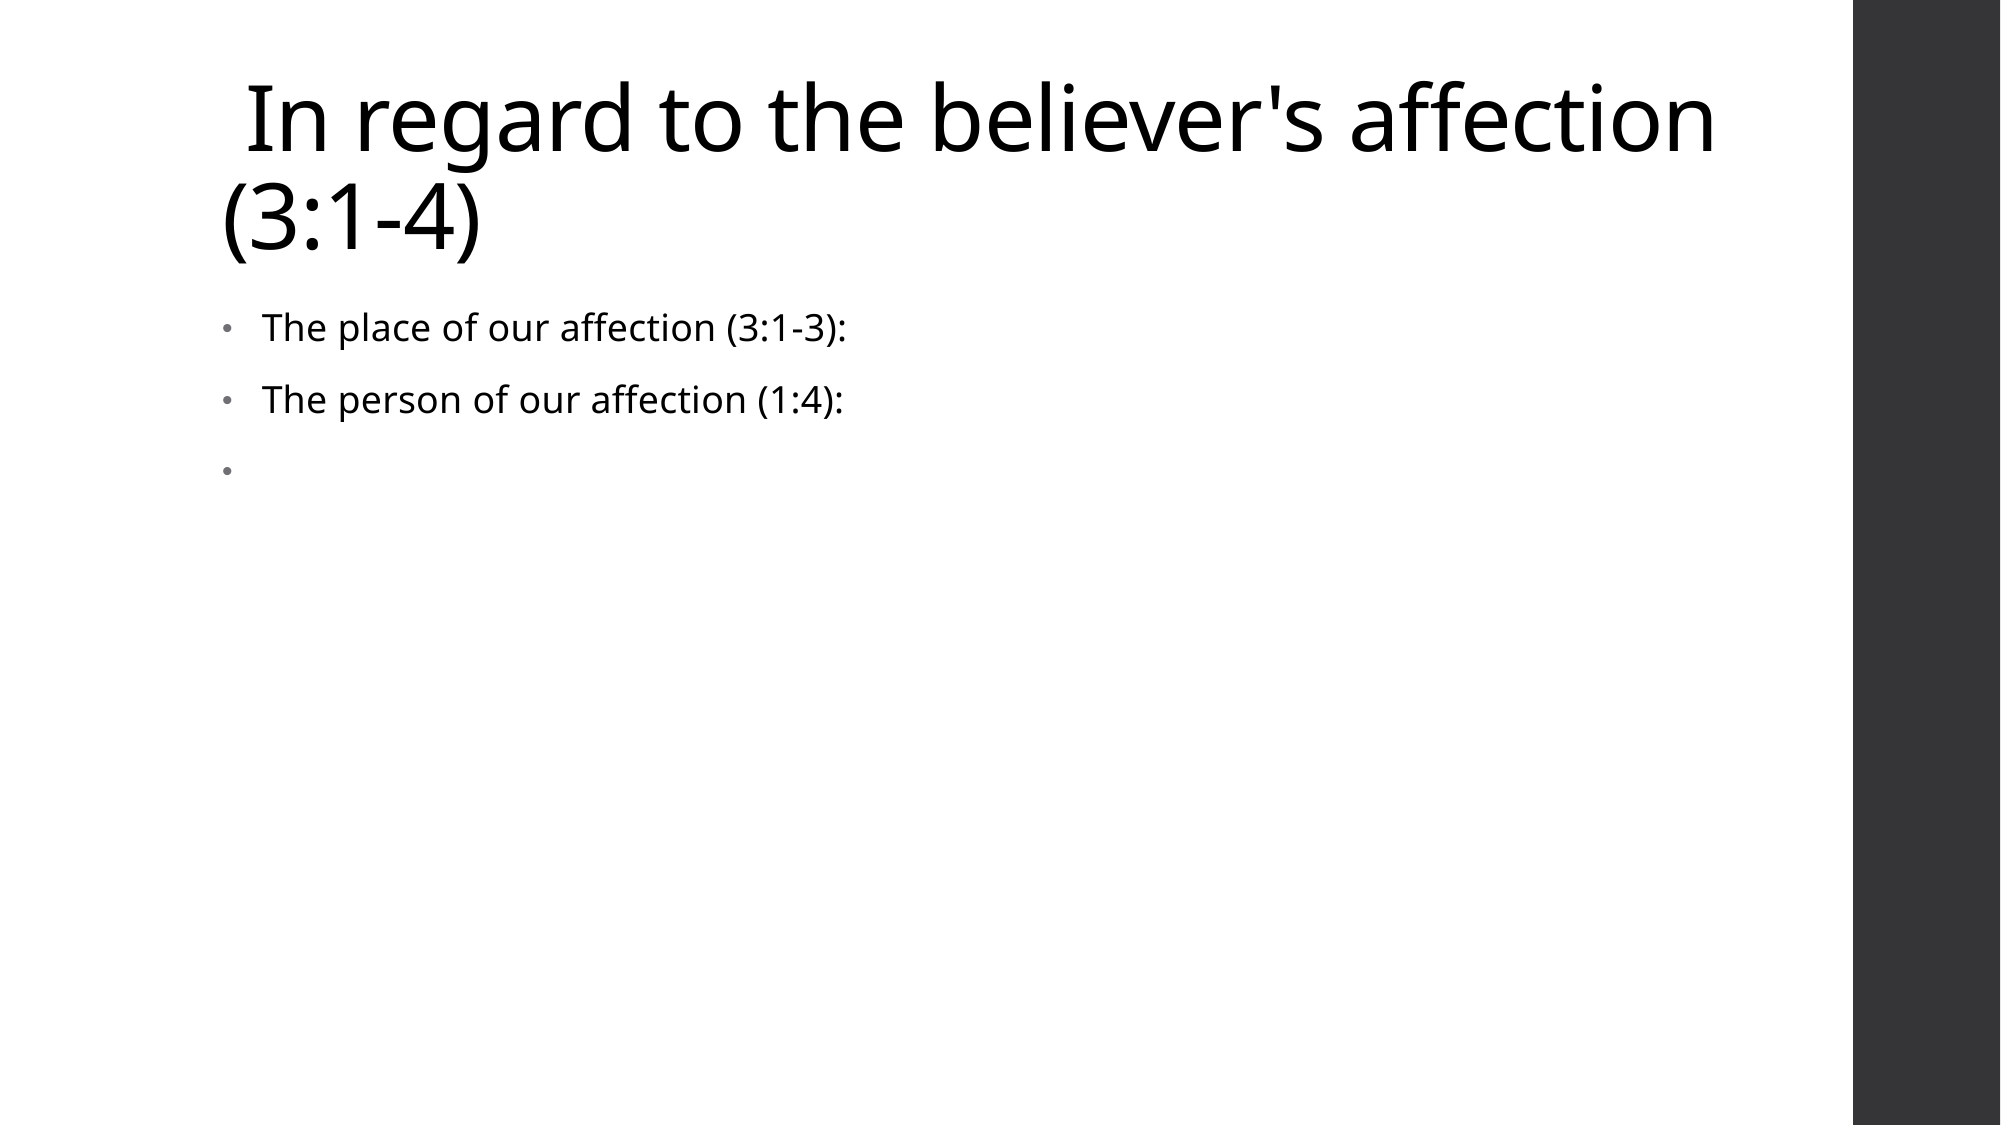

# In regard to the believer's affection (3:1-4)
 The place of our affection (3:1-3):
 The person of our affection (1:4):